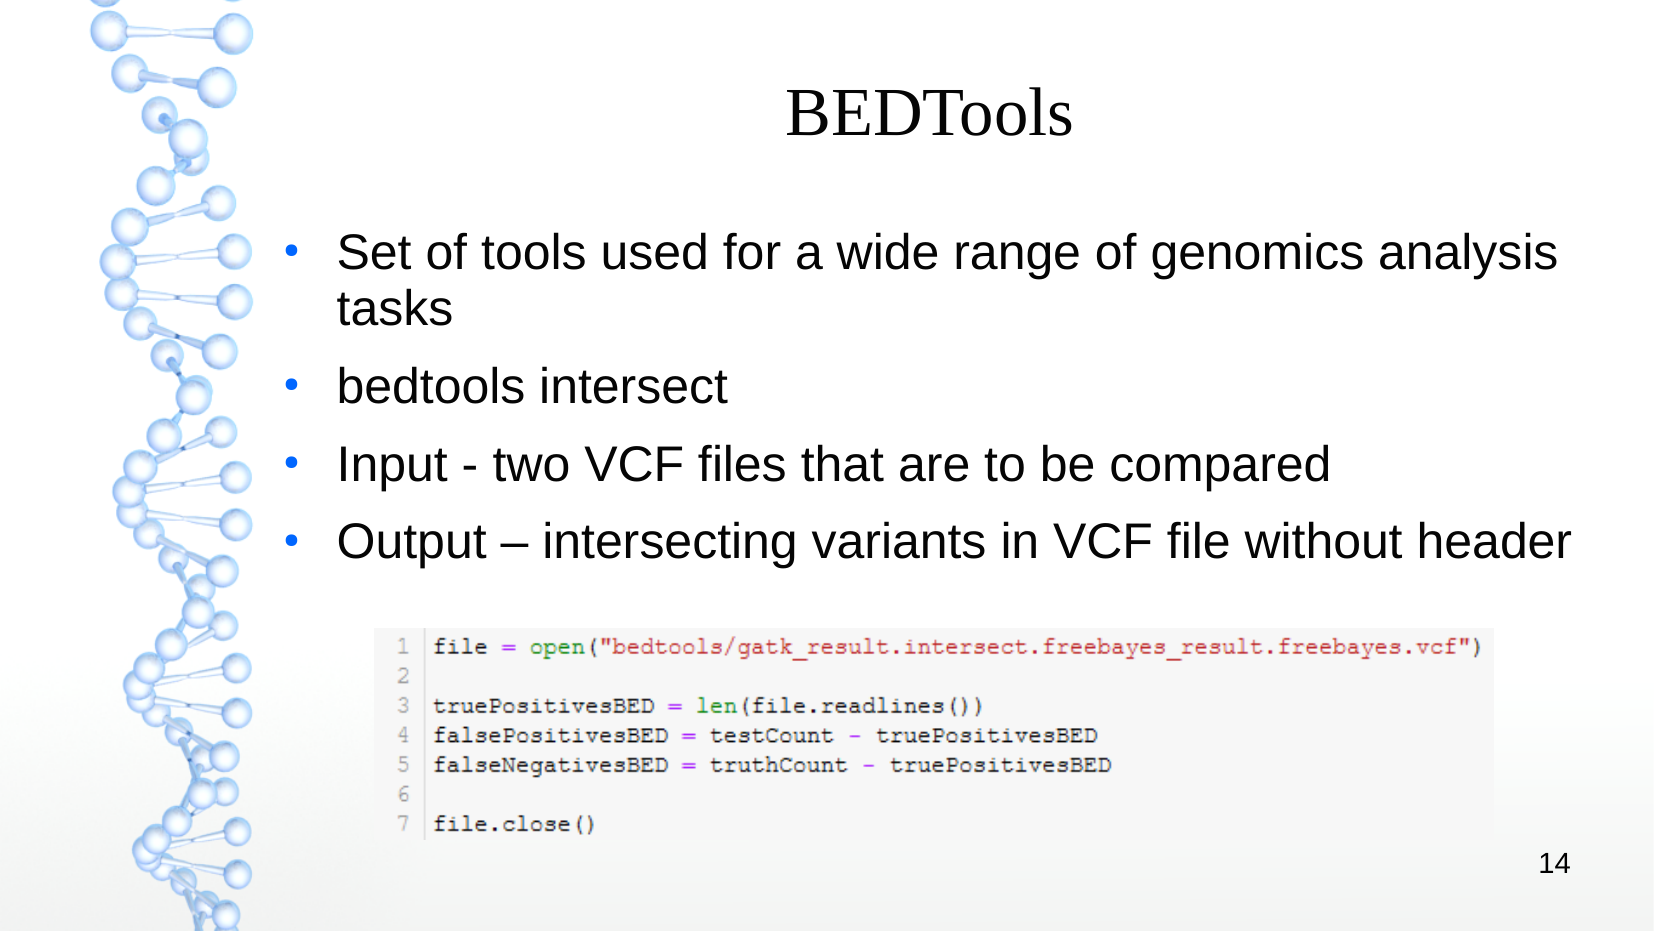

# BEDTools
Set of tools used for a wide range of genomics analysis tasks
bedtools intersect
Input - two VCF files that are to be compared
Output – intersecting variants in VCF file without header
14